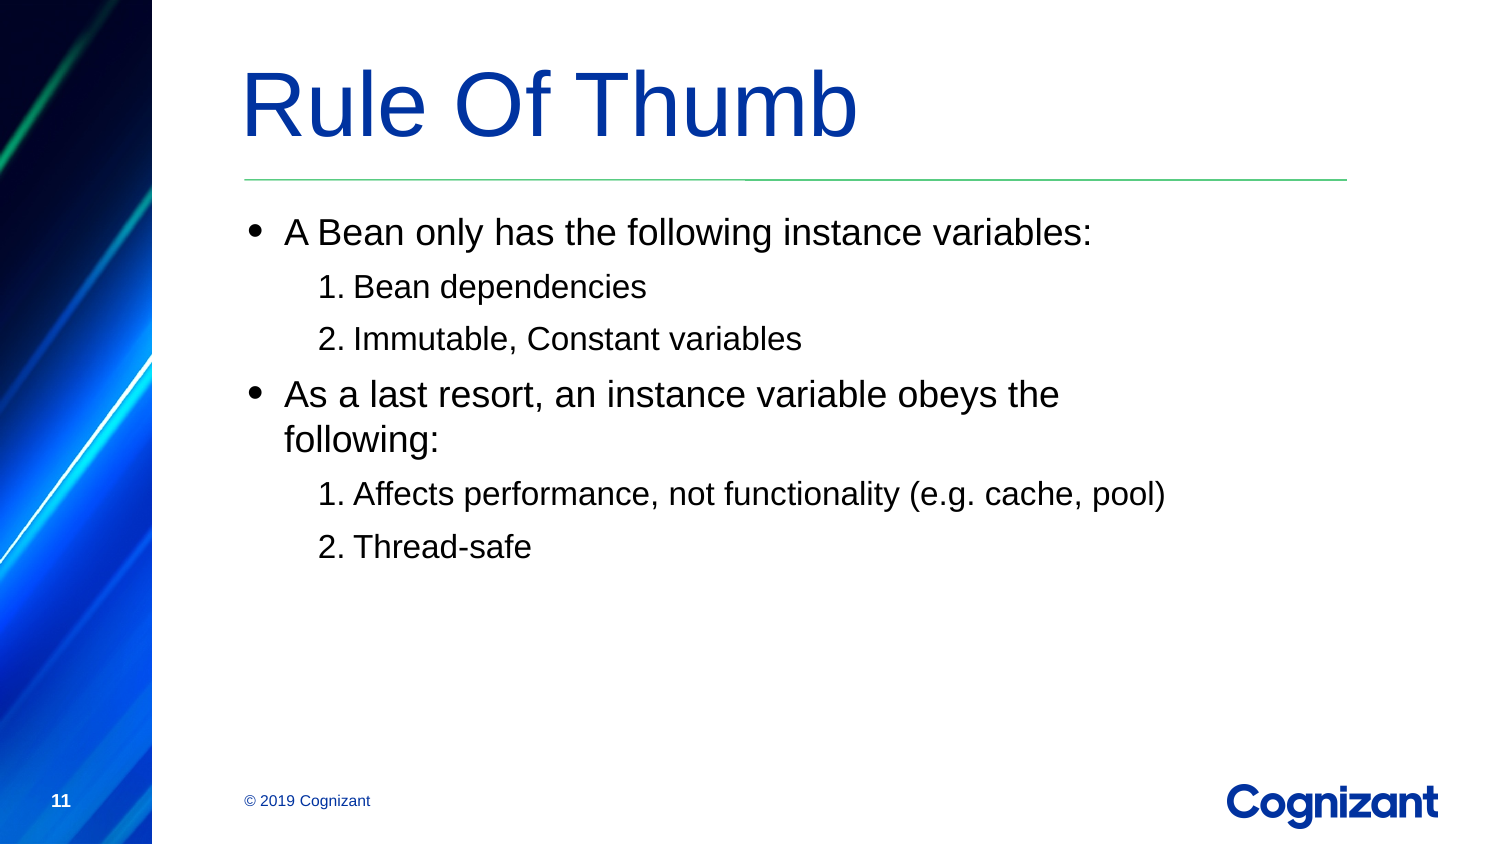

Rule Of Thumb
A Bean only has the following instance variables:
Bean dependencies
Immutable, Constant variables
As a last resort, an instance variable obeys the following:
Affects performance, not functionality (e.g. cache, pool)
Thread-safe
© 2019 Cognizant